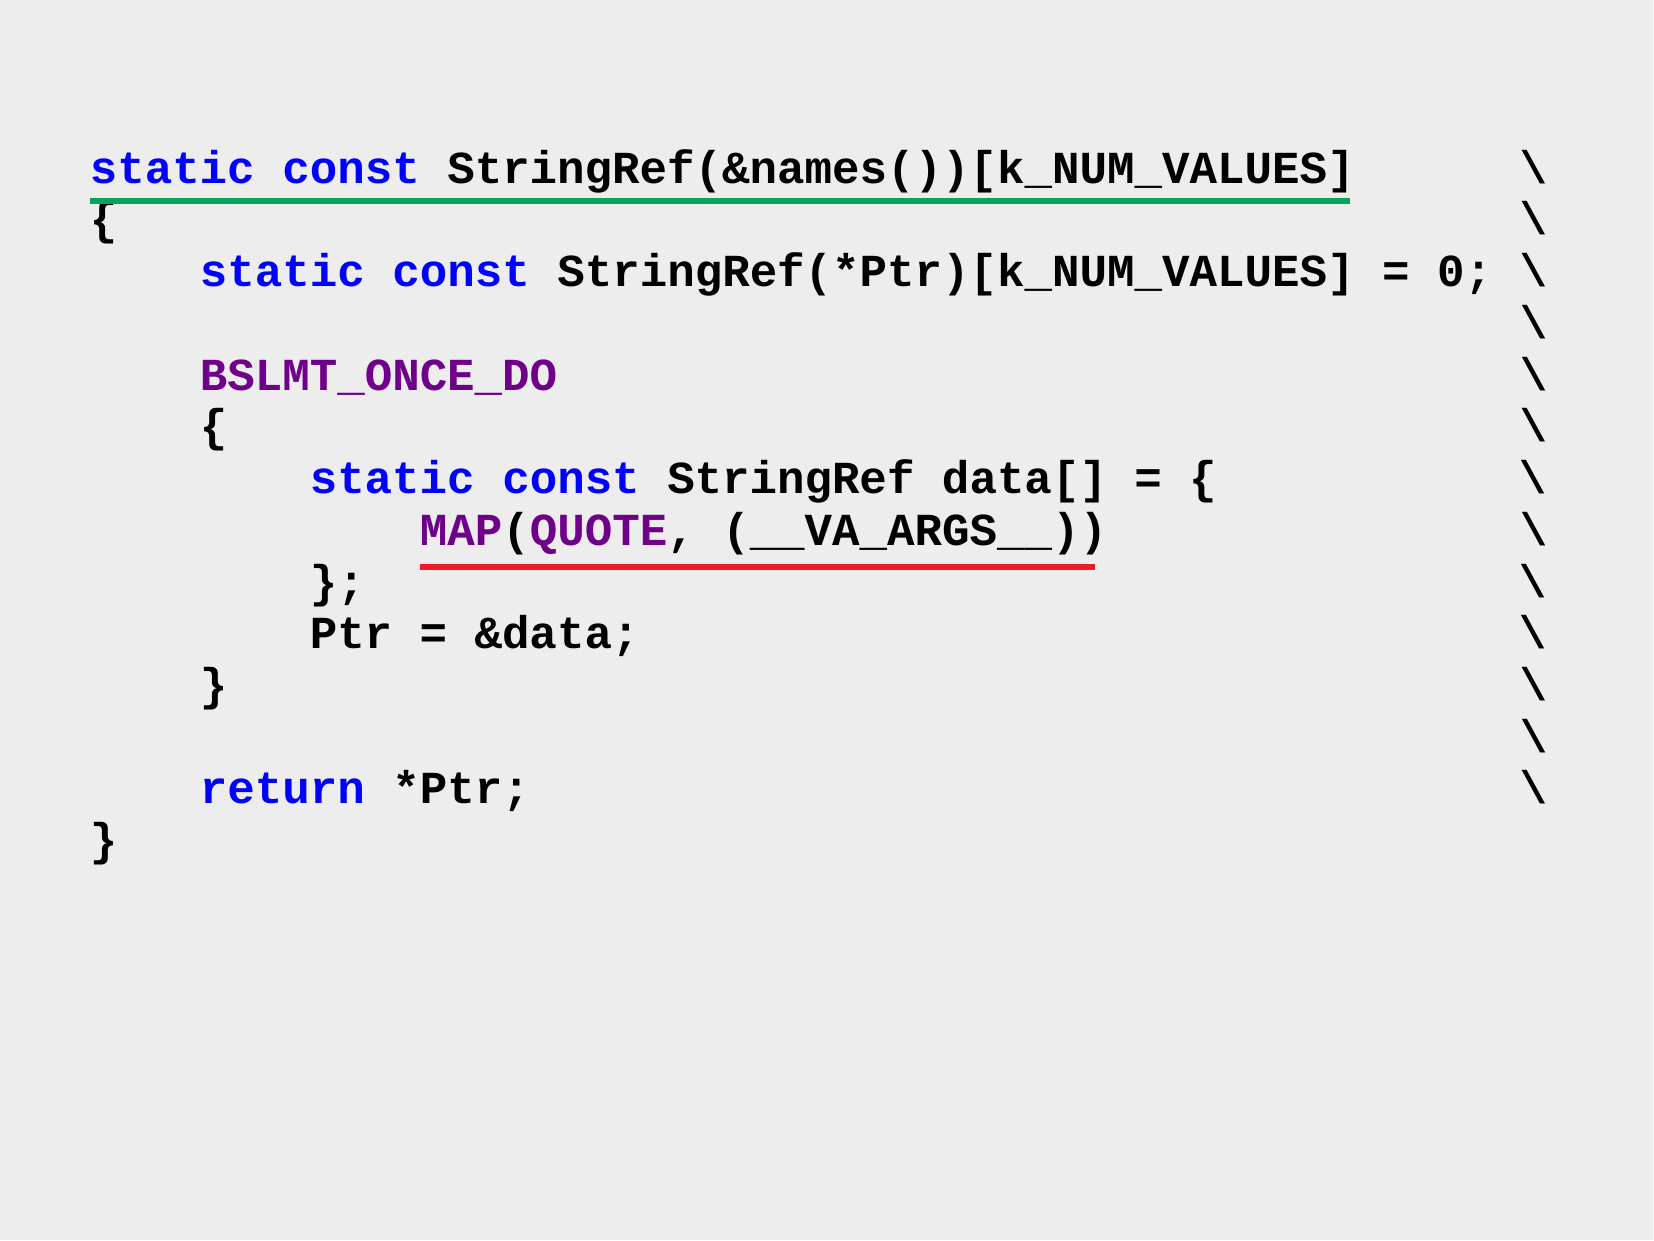

static const StringRef(&names())[k_NUM_VALUES] \
{ \
 static const StringRef(*Ptr)[k_NUM_VALUES] = 0; \
 \
 BSLMT_ONCE_DO \
 { \
 static const StringRef data[] = { \
 MAP(QUOTE, (__VA_ARGS__)) \
 }; \
 Ptr = &data; \
 } \
 \
 return *Ptr; \
}